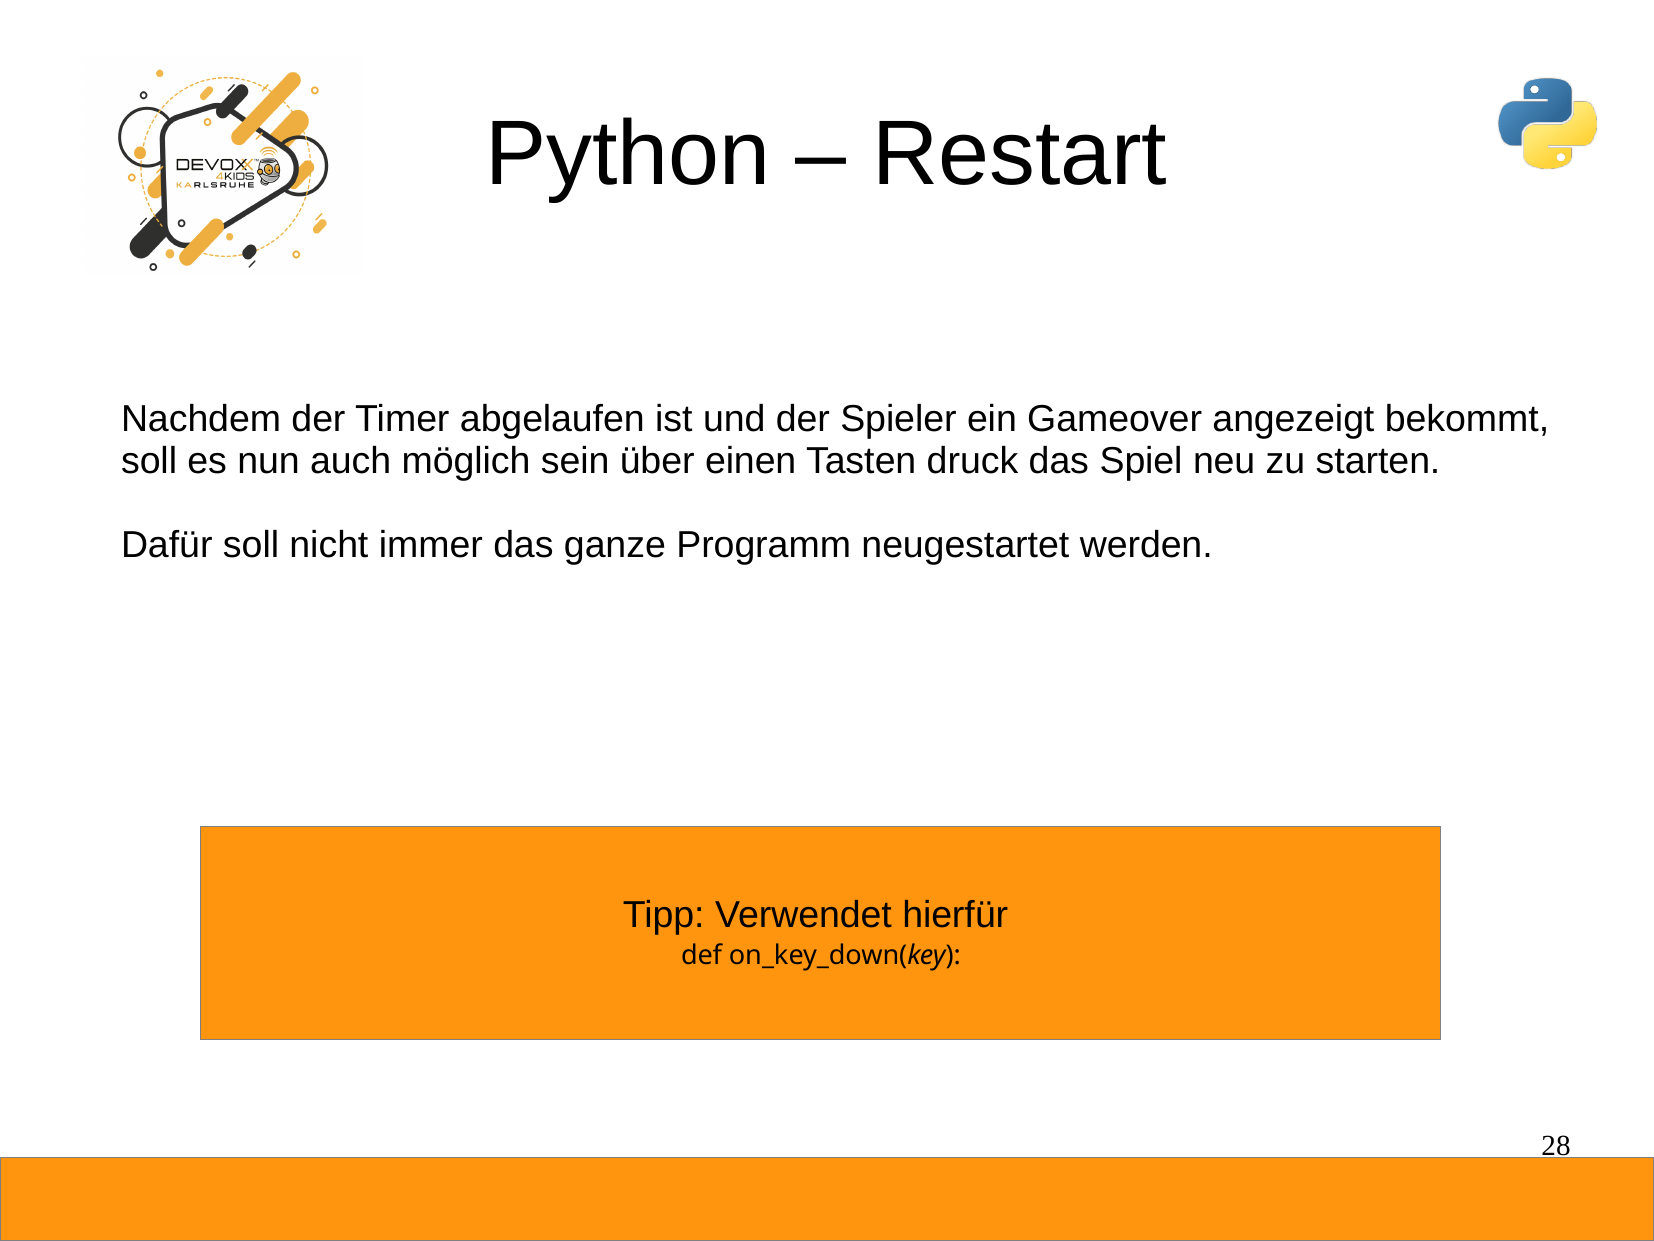

# Python – Restart
Nachdem der Timer abgelaufen ist und der Spieler ein Gameover angezeigt bekommt,
soll es nun auch möglich sein über einen Tasten druck das Spiel neu zu starten.
Dafür soll nicht immer das ganze Programm neugestartet werden.
Tipp: Verwendet hierfür
def on_key_down(key):
28